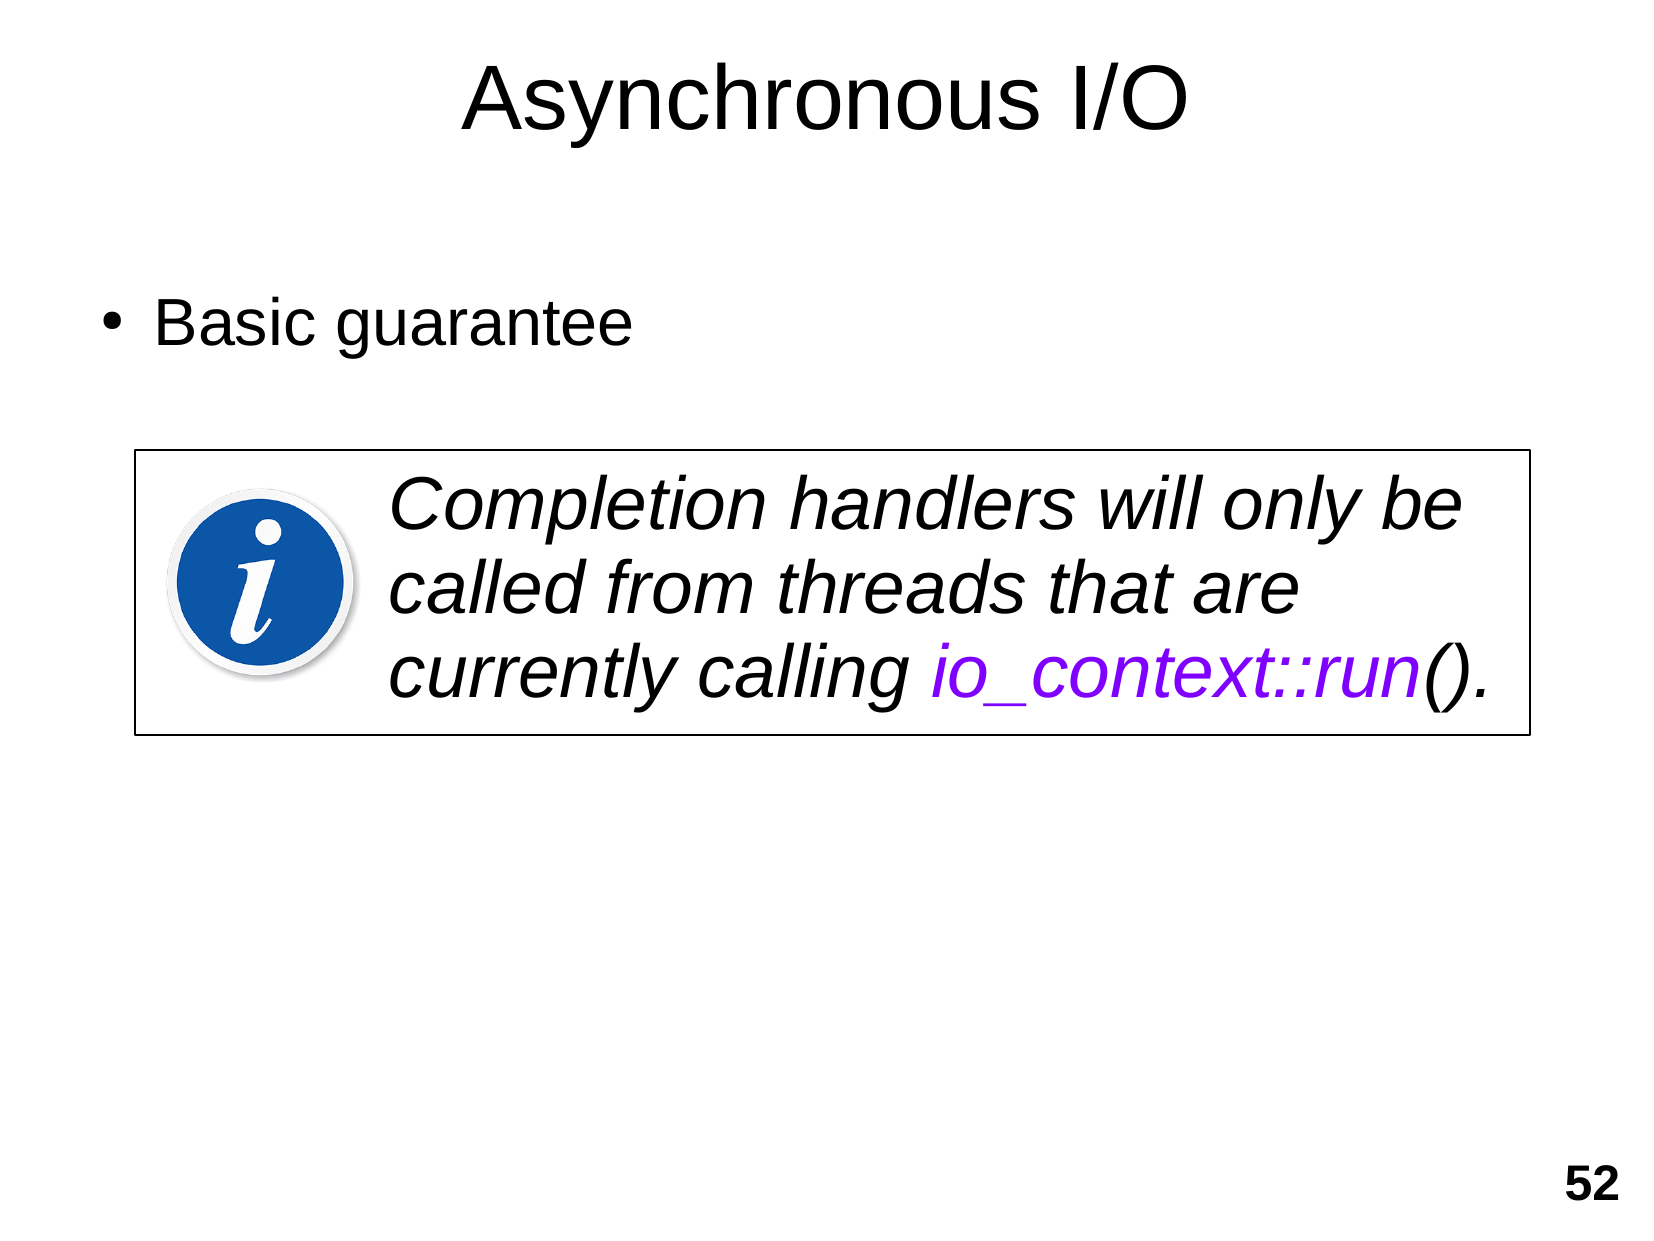

# Asynchronous I/O
Basic guarantee
Completion handlers will only be called from threads that are currently calling io_context::run().
52